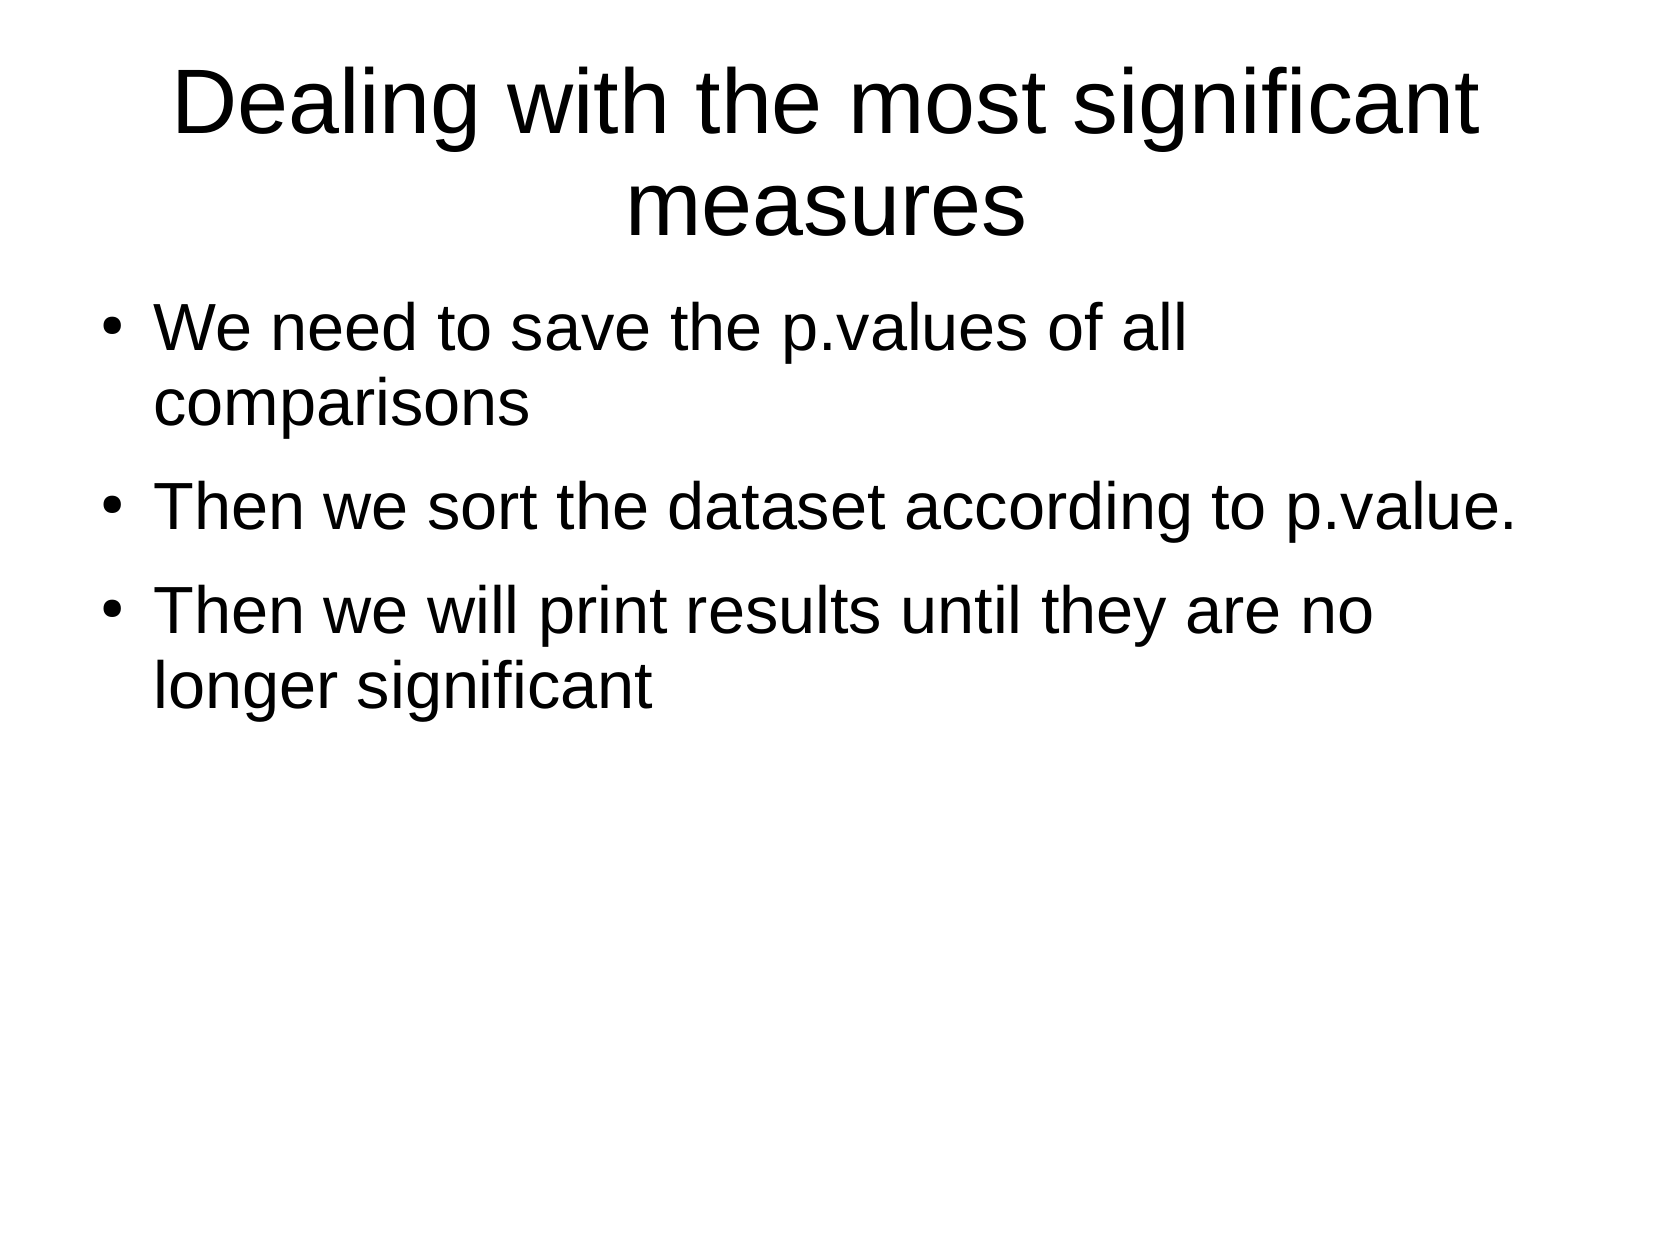

# Dealing with the most significant measures
We need to save the p.values of all comparisons
Then we sort the dataset according to p.value.
Then we will print results until they are no longer significant